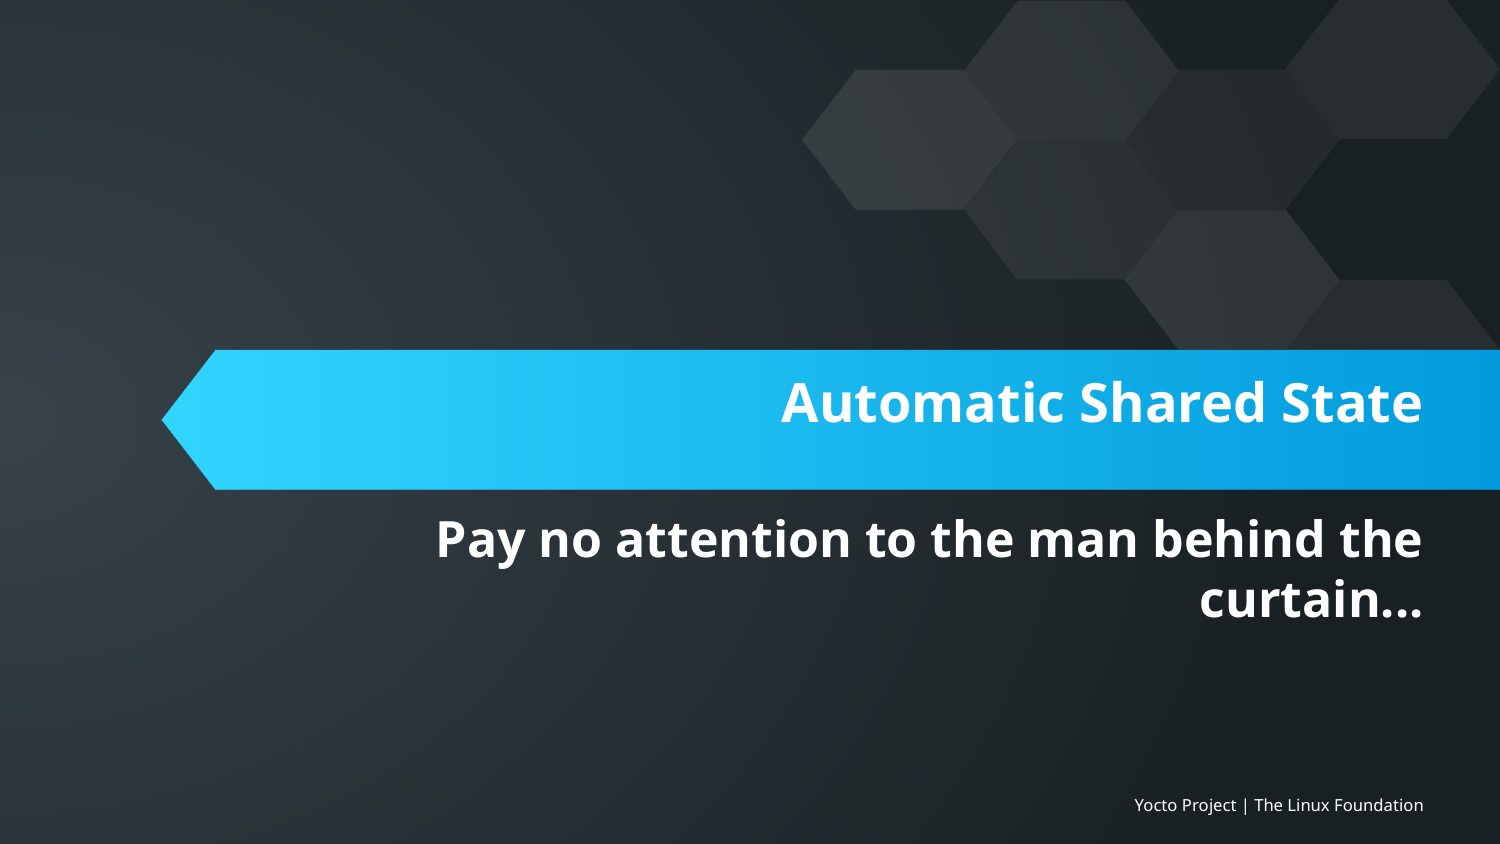

# Automatic Shared State
Pay no attention to the man behind the curtain...